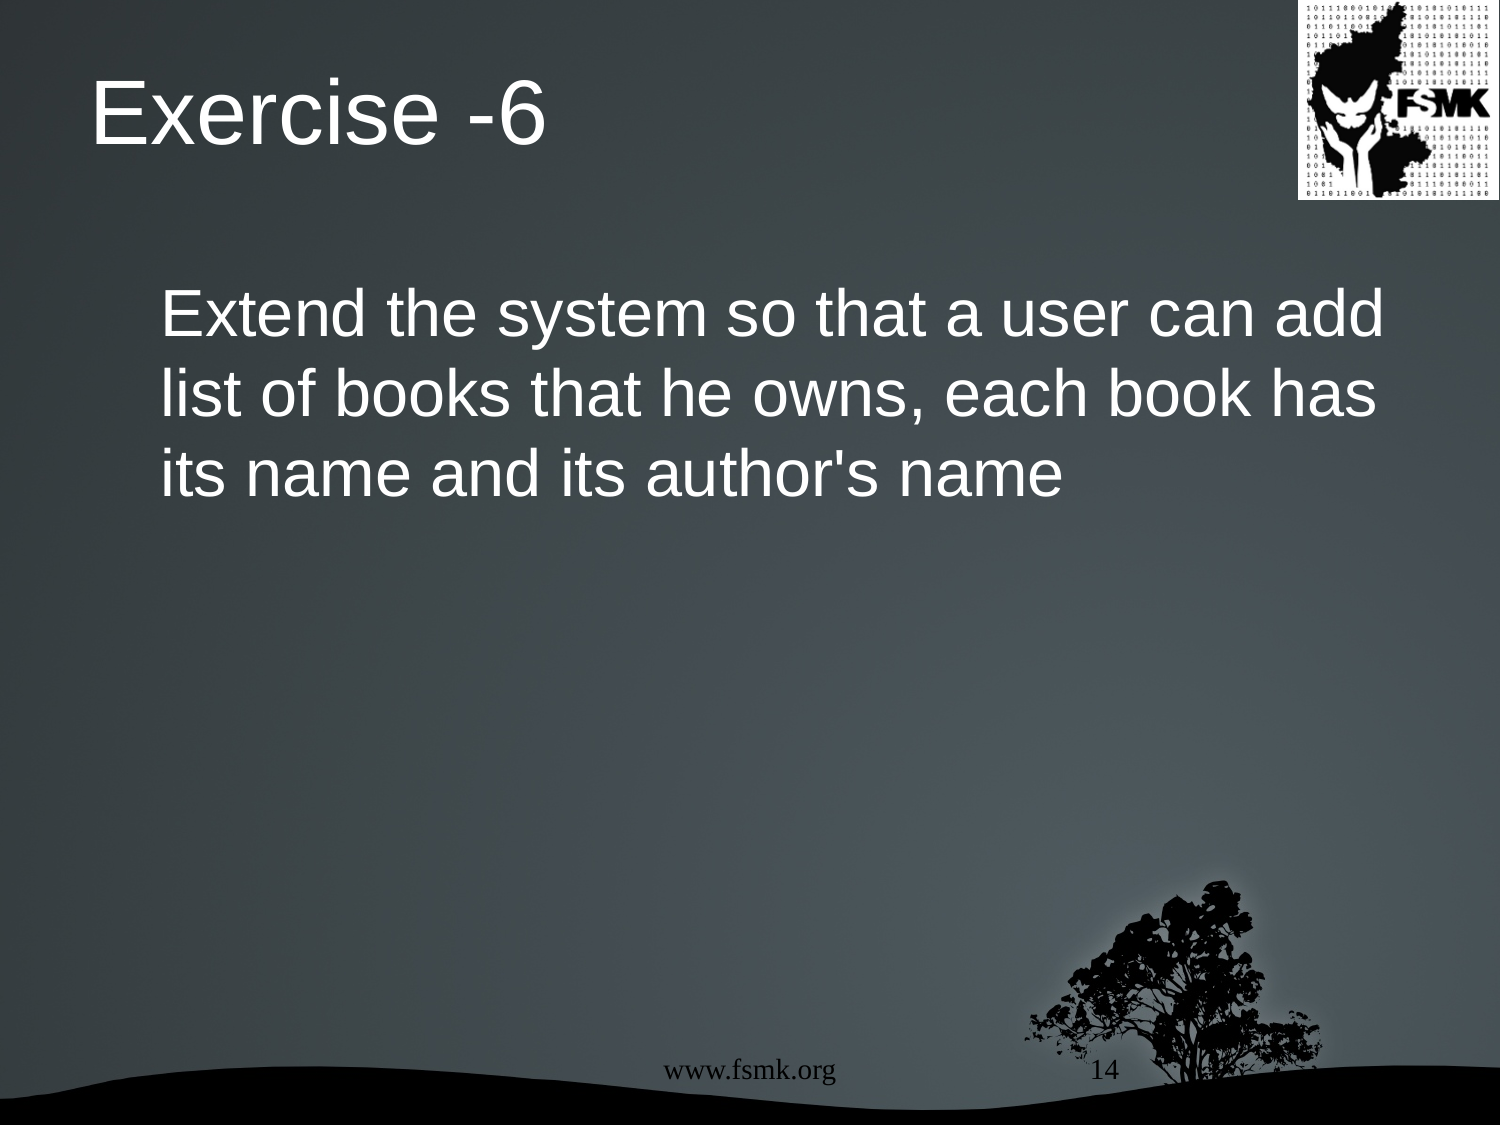

# Exercise -6
Extend the system so that a user can add list of books that he owns, each book has its name and its author's name
www.fsmk.org